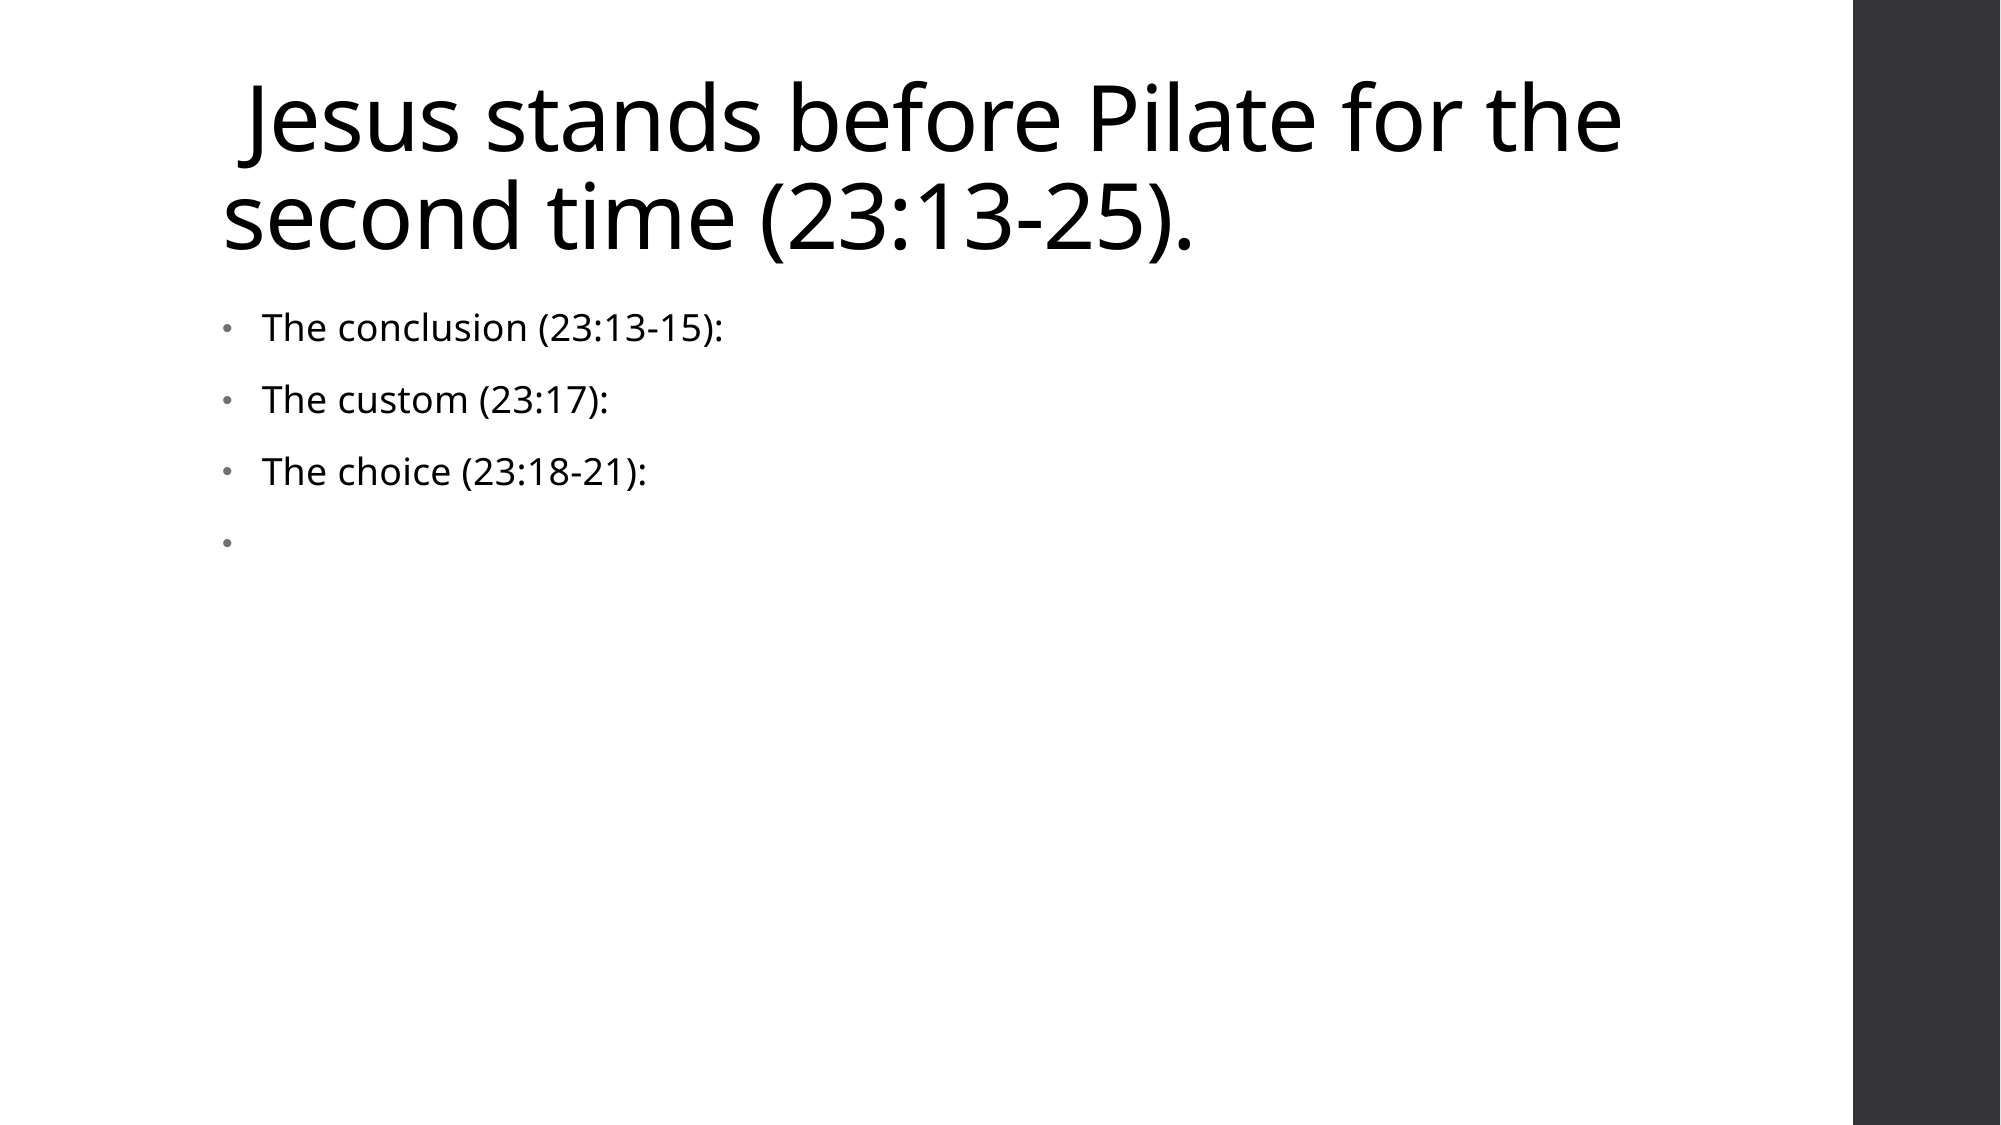

# Jesus stands before Pilate for the second time (23:13-25).
 The conclusion (23:13-15):
 The custom (23:17):
 The choice (23:18-21):